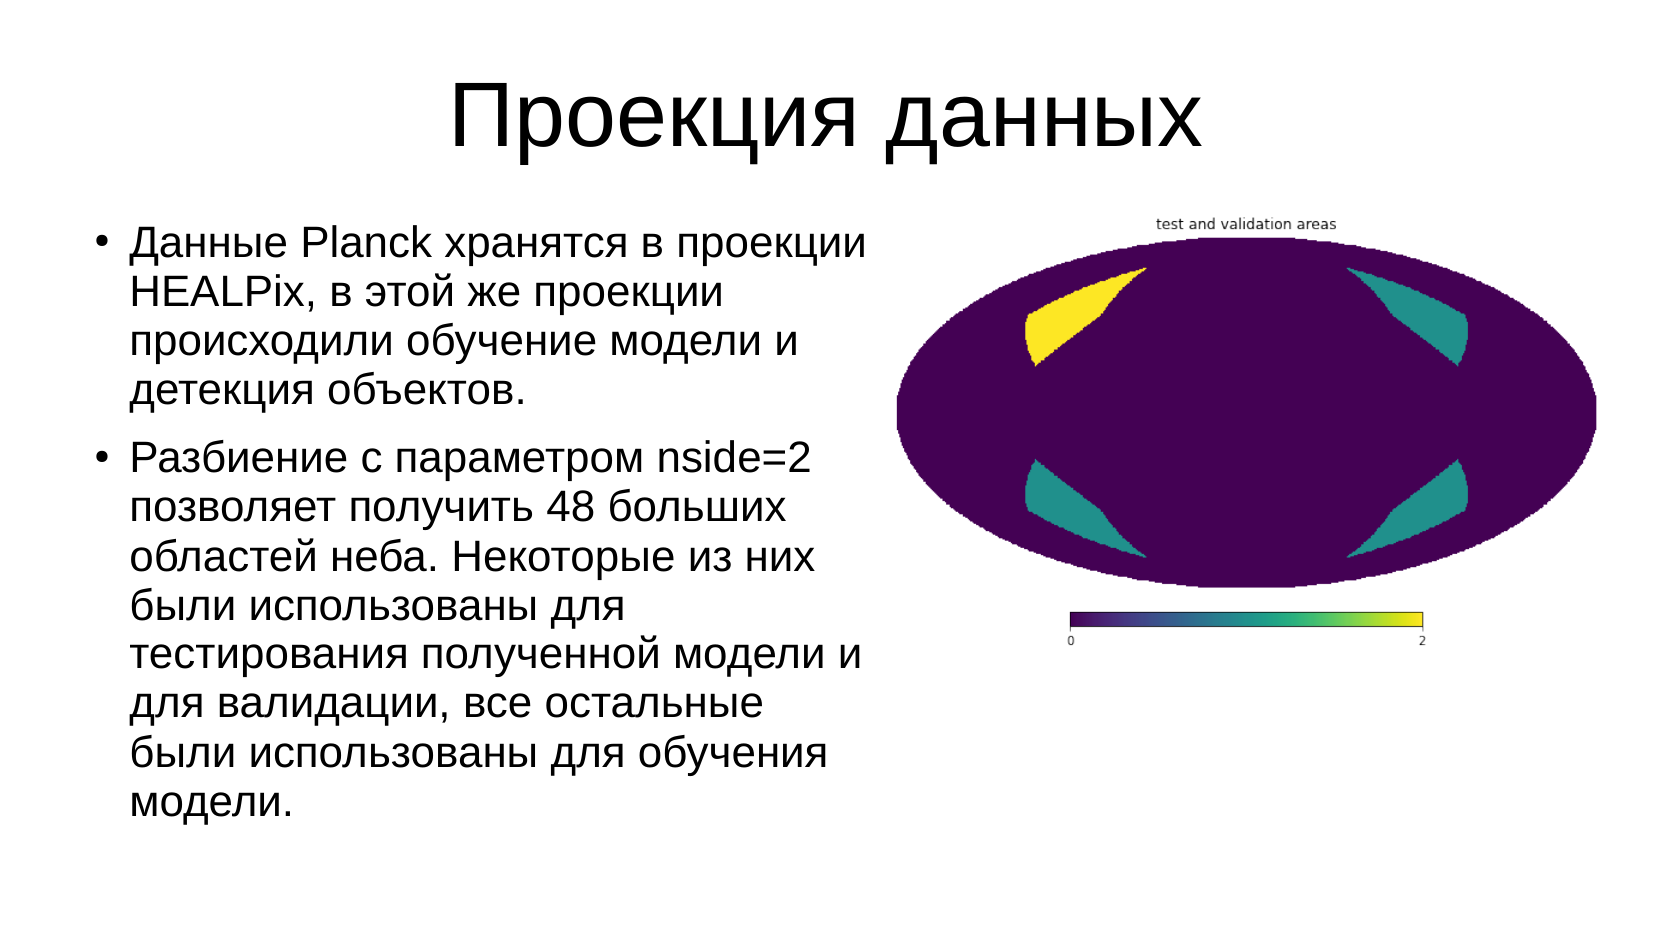

# Проекция данных
Данные Planck хранятся в проекции HEALPix, в этой же проекции происходили обучение модели и детекция объектов.
Разбиение с параметром nside=2 позволяет получить 48 больших областей неба. Некоторые из них были использованы для тестирования полученной модели и для валидации, все остальные были использованы для обучения модели.